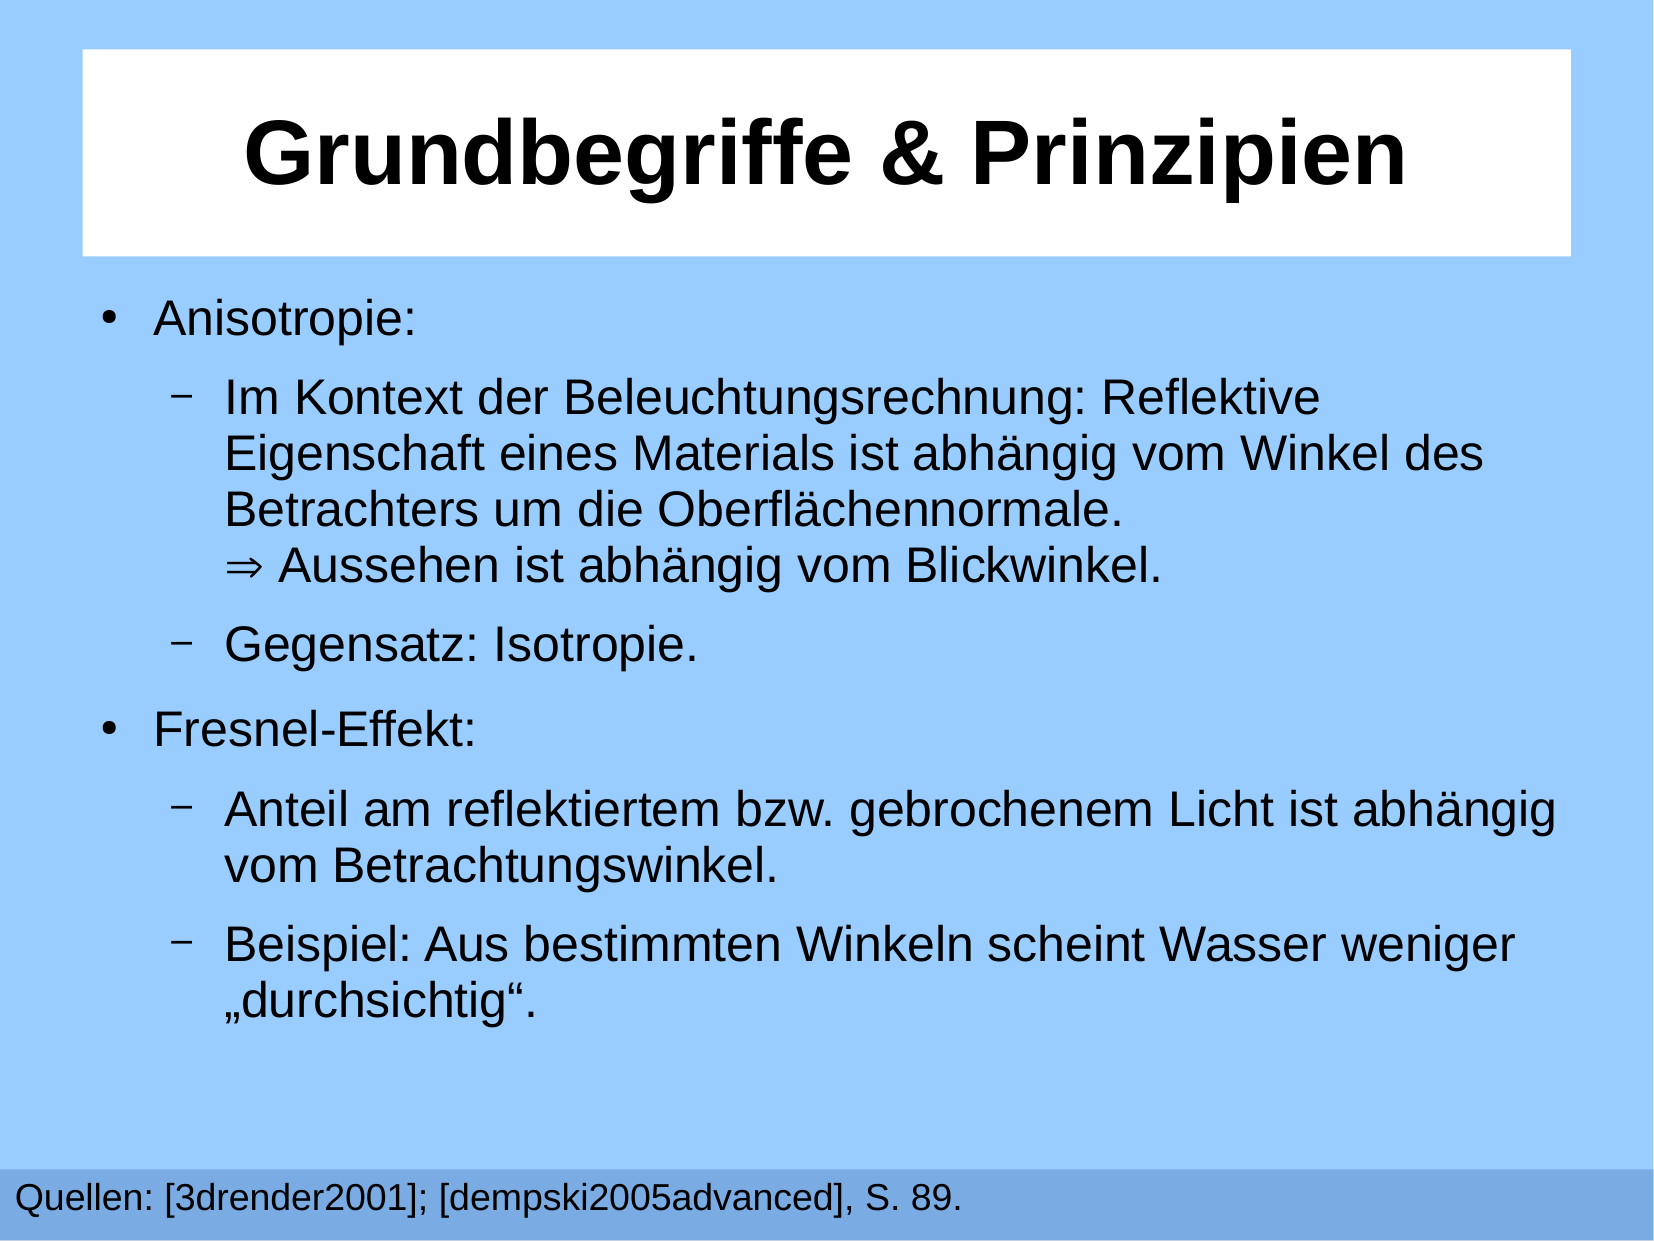

# Grundbegriffe & Prinzipien
Anisotropie:
Im Kontext der Beleuchtungsrechnung: Reflektive Eigenschaft eines Materials ist abhängig vom Winkel des Betrachters um die Oberflächennormale.
 Aussehen ist abhängig vom Blickwinkel.
Gegensatz: Isotropie.
Fresnel-Effekt:
Anteil am reflektiertem bzw. gebrochenem Licht ist abhängig vom Betrachtungswinkel.
Beispiel: Aus bestimmten Winkeln scheint Wasser weniger „durchsichtig“.
Quellen: [3drender2001]; [dempski2005advanced], S. 89.